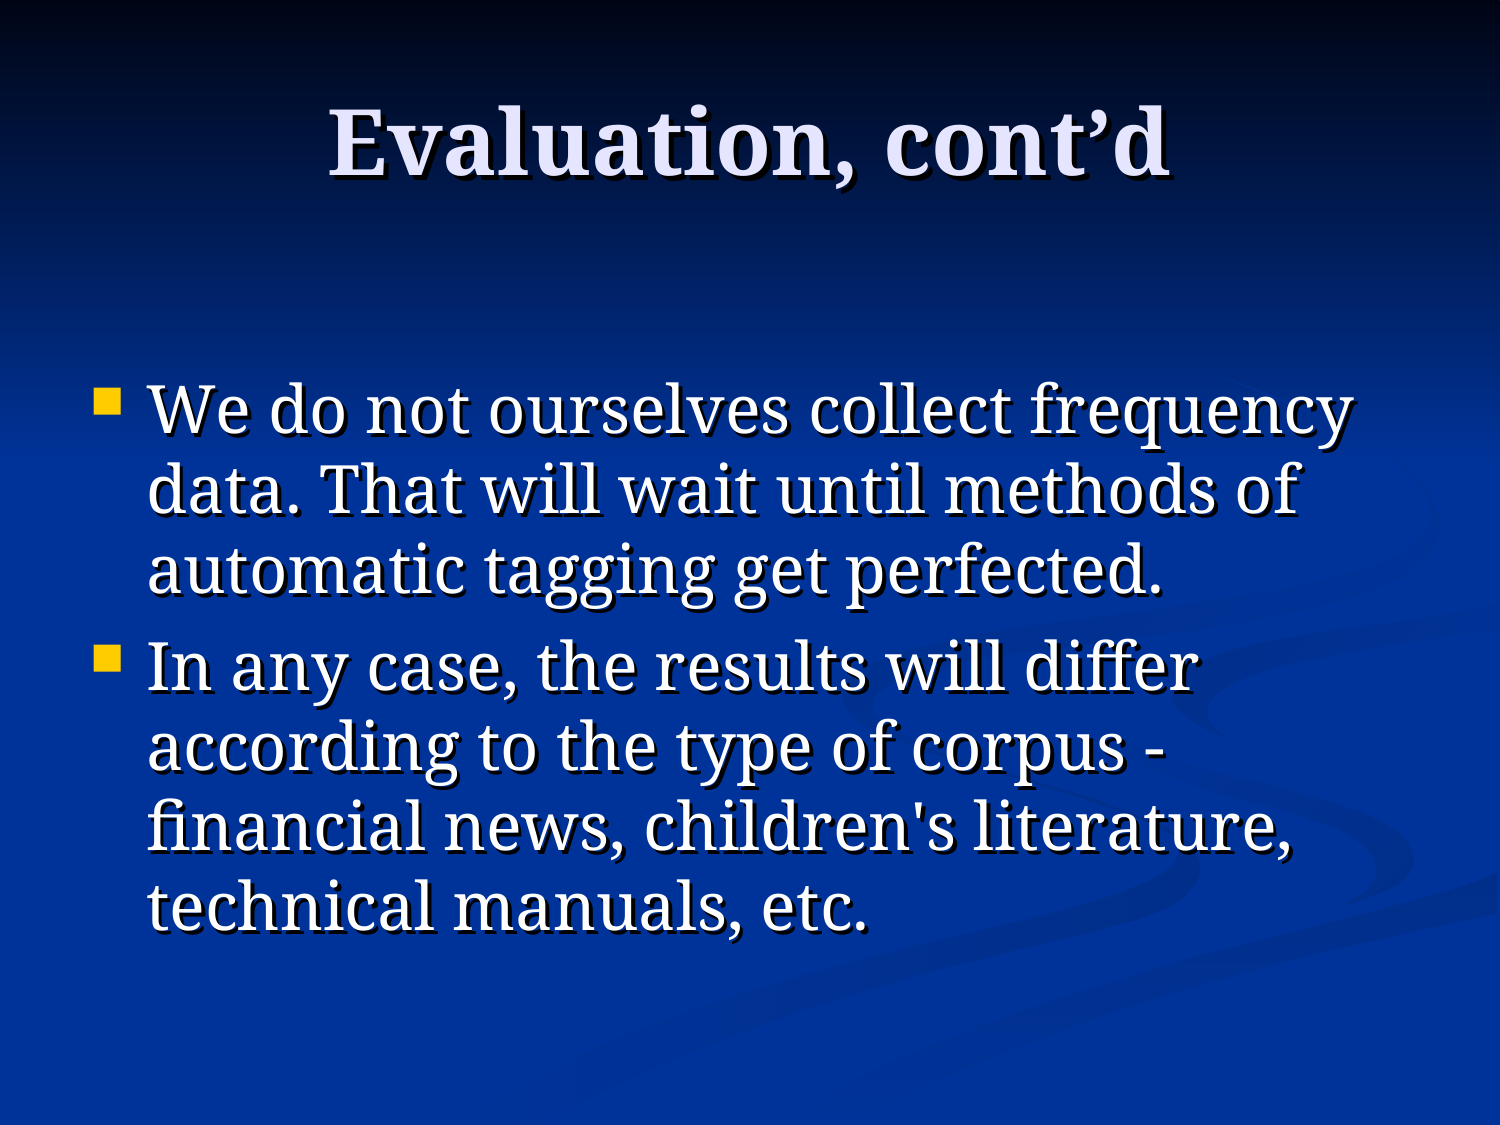

# Evaluation, cont’d
We do not ourselves collect frequency data. That will wait until methods of automatic tagging get perfected.
In any case, the results will differ according to the type of corpus - financial news, children's literature, technical manuals, etc.